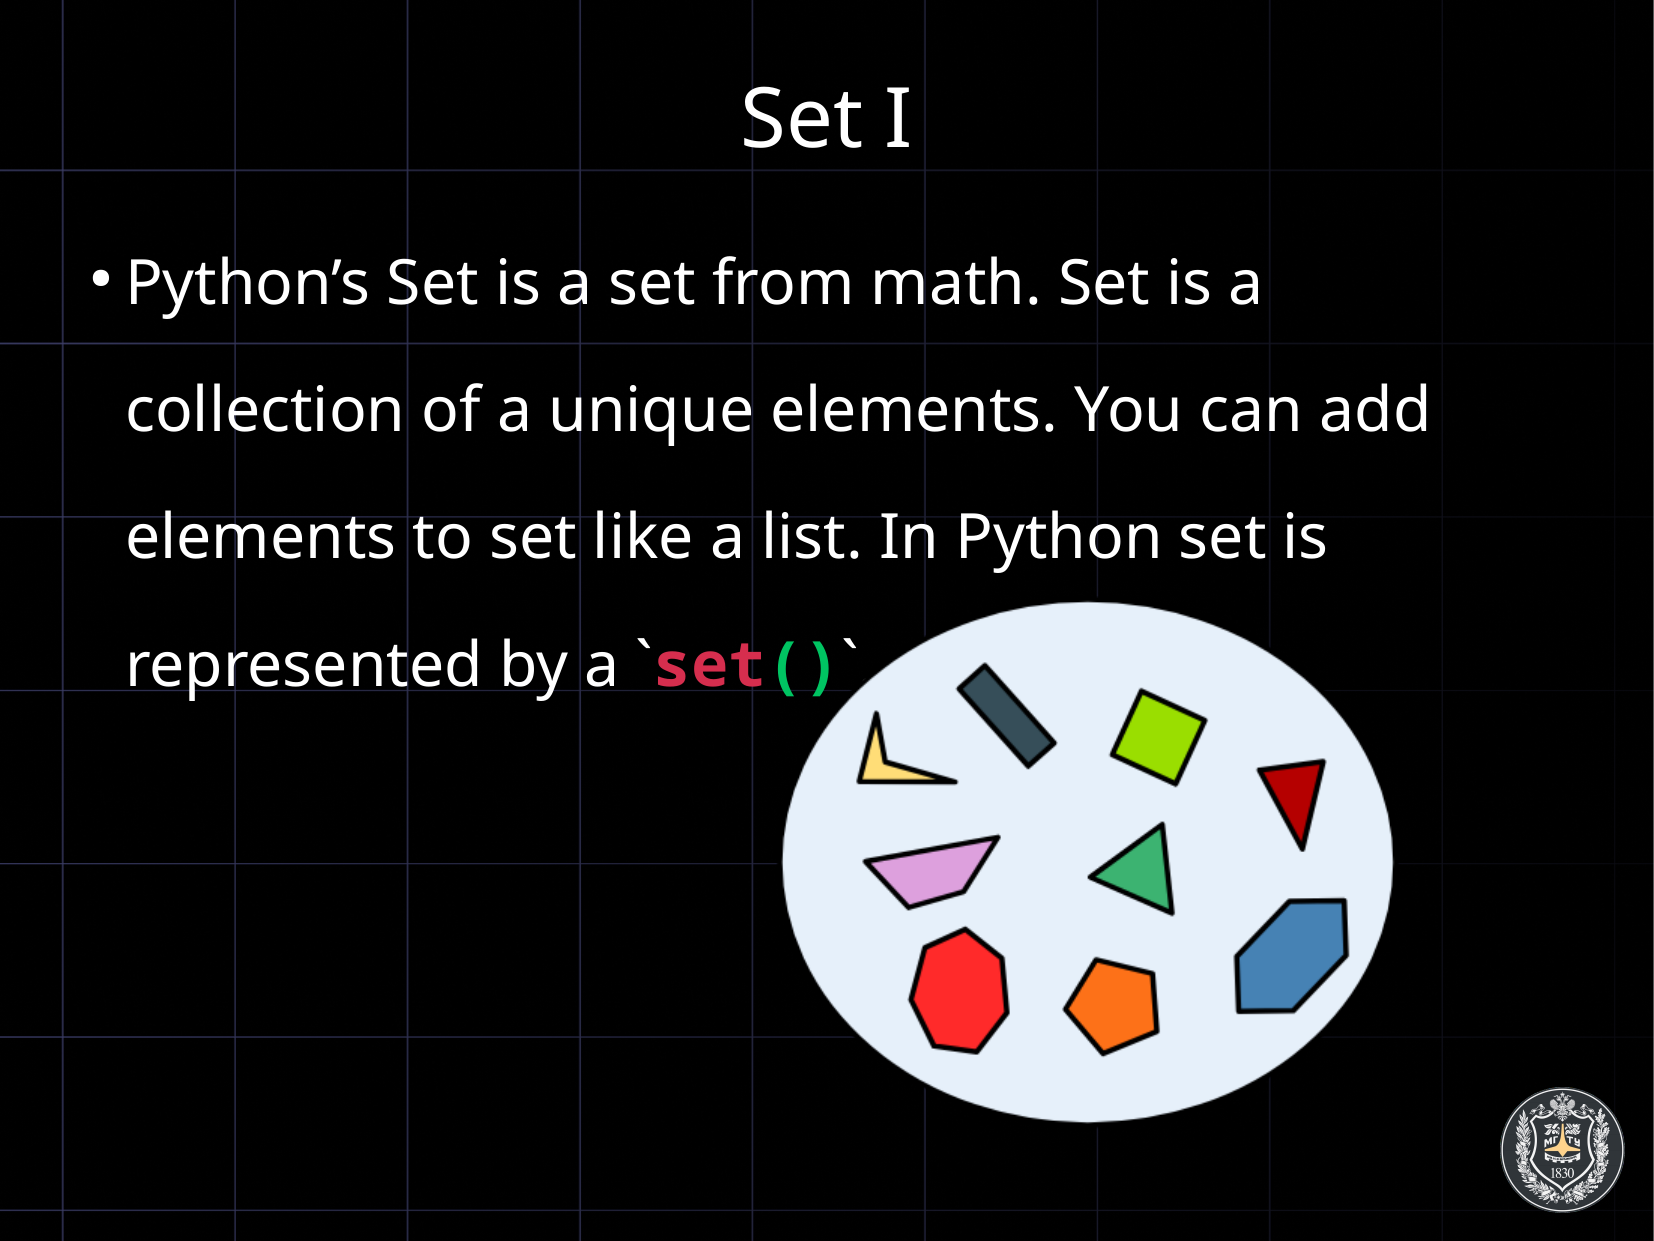

# Set I
Python’s Set is a set from math. Set is a collection of a unique elements. You can add elements to set like a list. In Python set is represented by a `set()`.